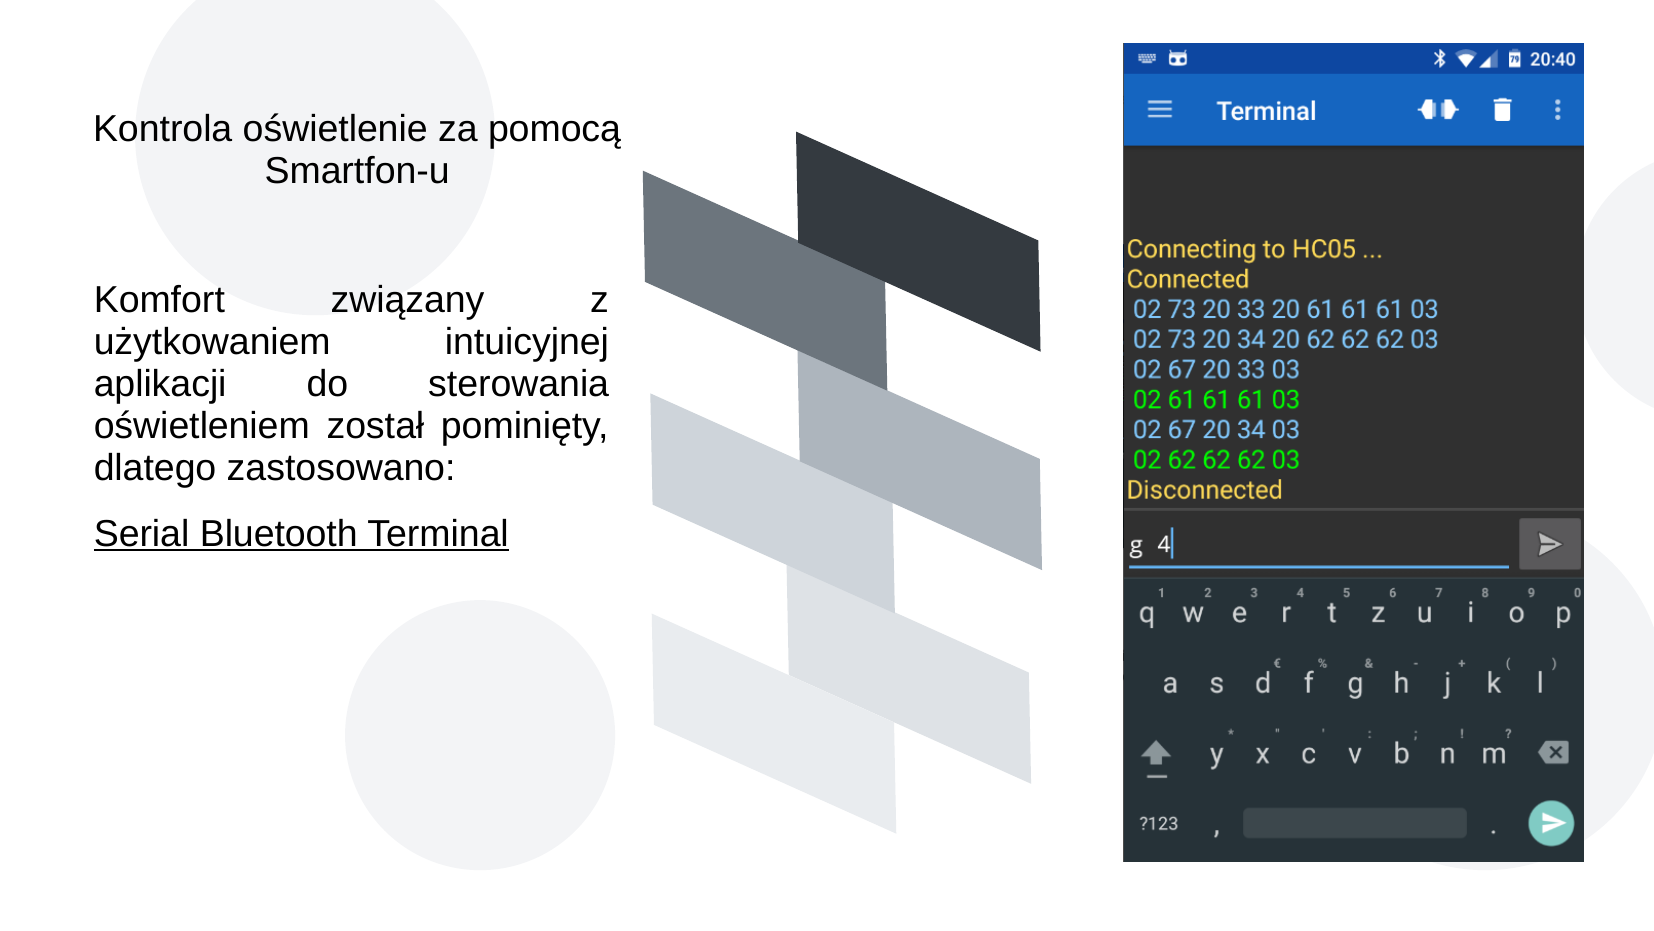

Kontrola oświetlenie za pomocą Smartfon-u
Komfort związany z użytkowaniem intuicyjnej aplikacji do sterowania oświetleniem został pominięty, dlatego zastosowano:
Serial Bluetooth Terminal